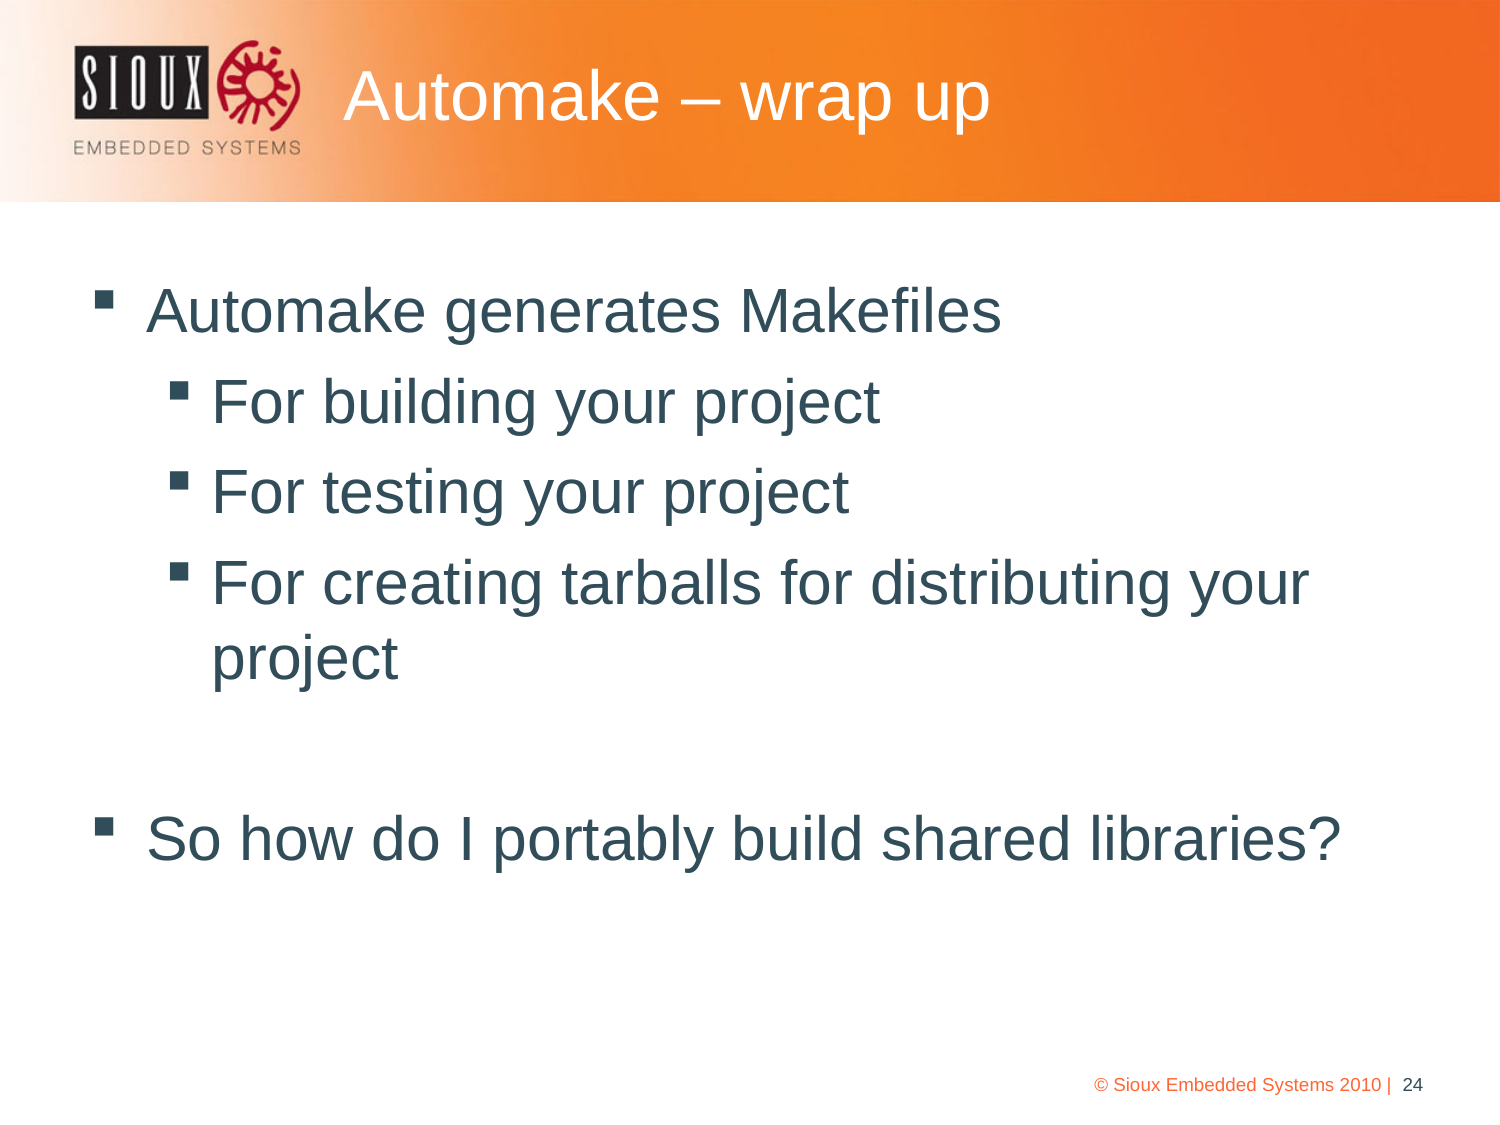

# Automake – wrap up
Automake generates Makefiles
For building your project
For testing your project
For creating tarballs for distributing your project
So how do I portably build shared libraries?
24
© Sioux Embedded Systems 2010